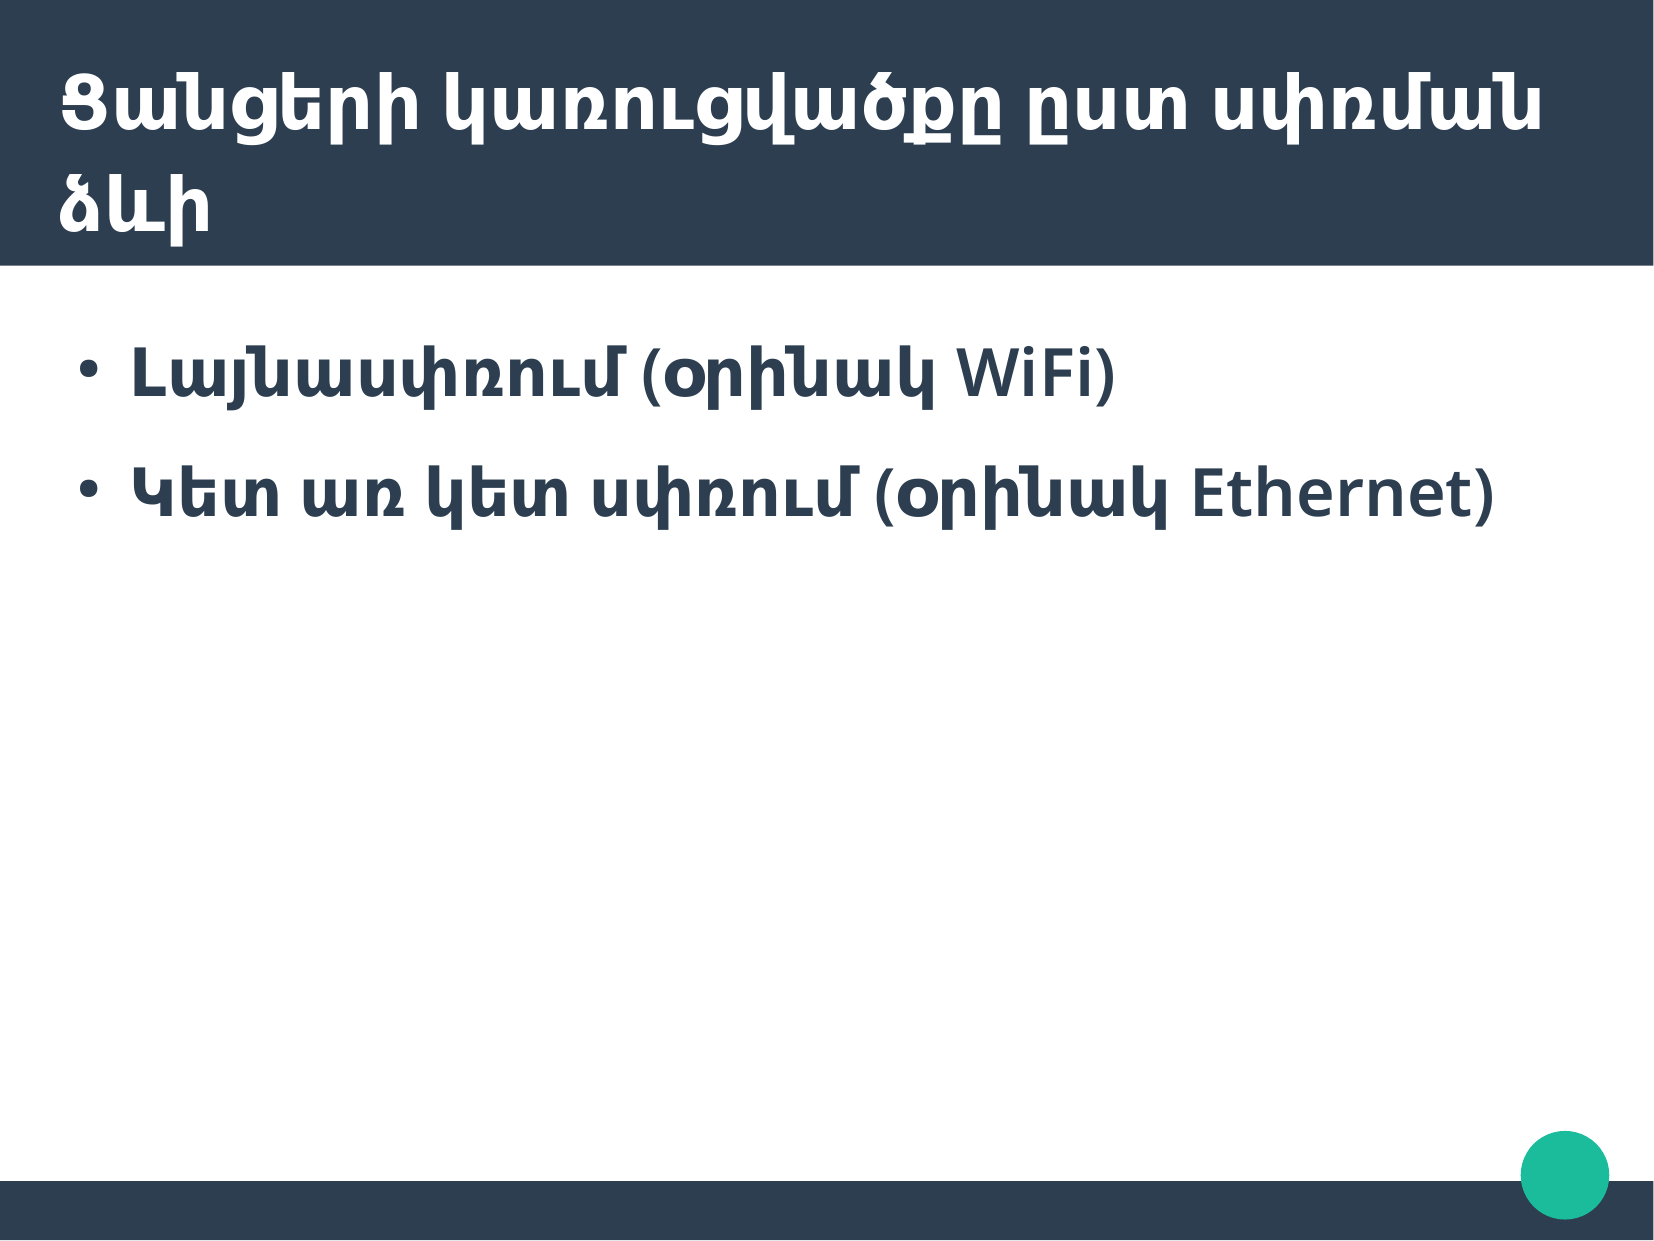

# Ցանցերի կառուցվածքը ըստ սփռման ձևի
Լայնասփռում (օրինակ WiFi)
Կետ առ կետ սփռում (օրինակ Ethernet)